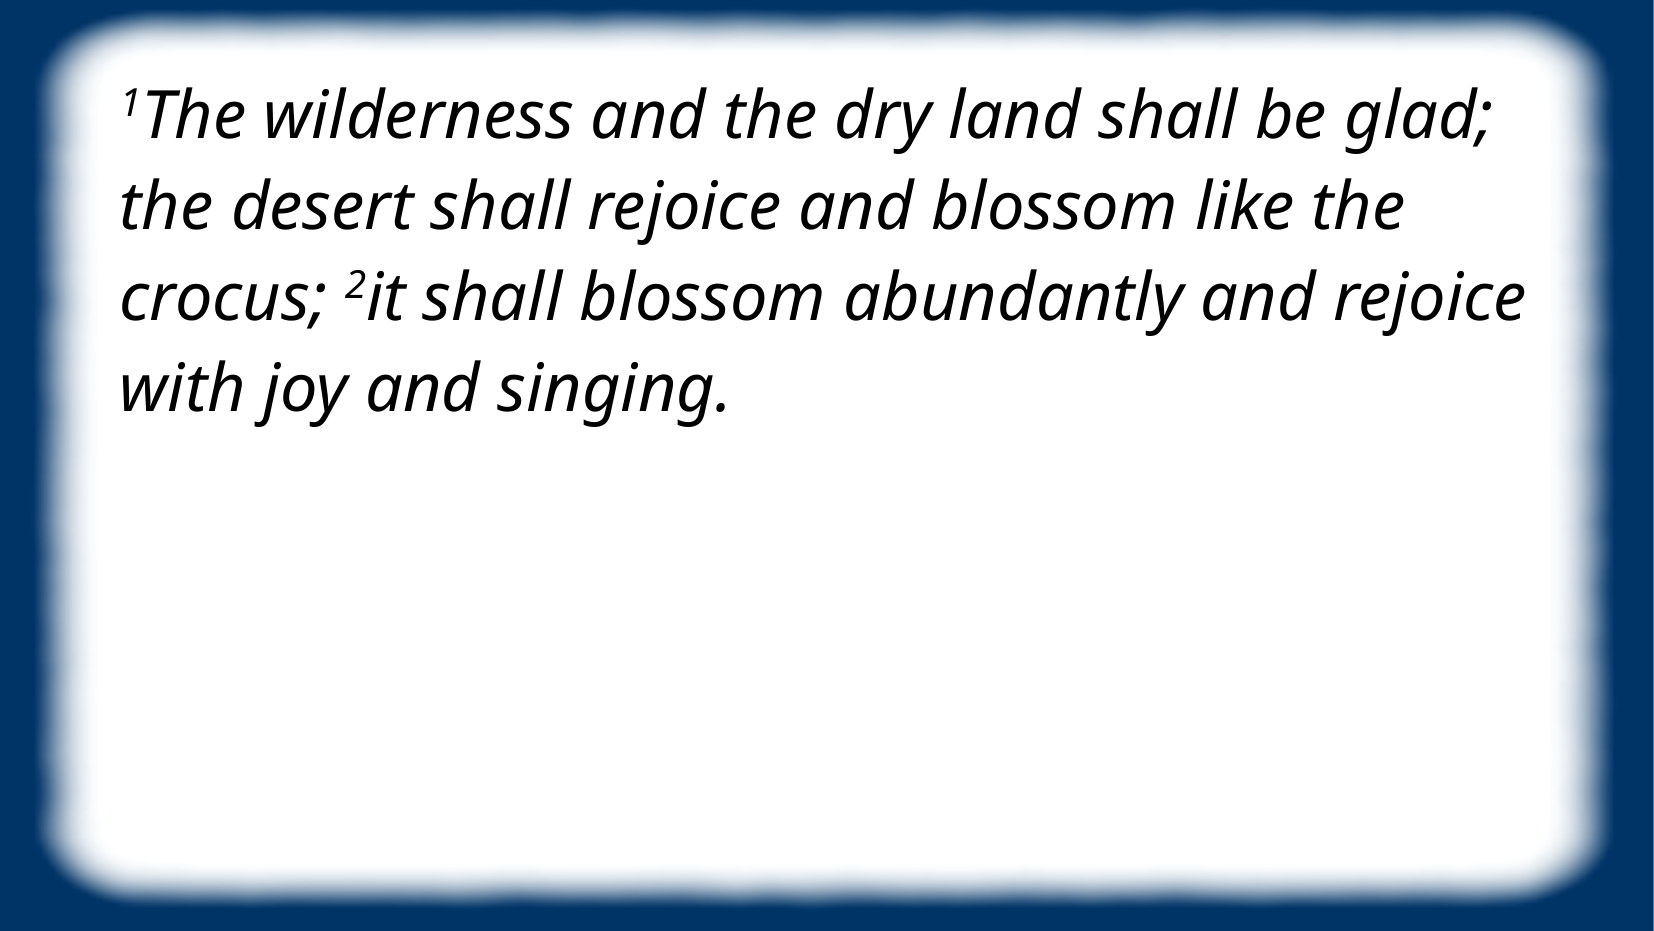

1The wilderness and the dry land shall be glad;
the desert shall rejoice and blossom like the crocus; 2it shall blossom abundantly and rejoice with joy and singing.